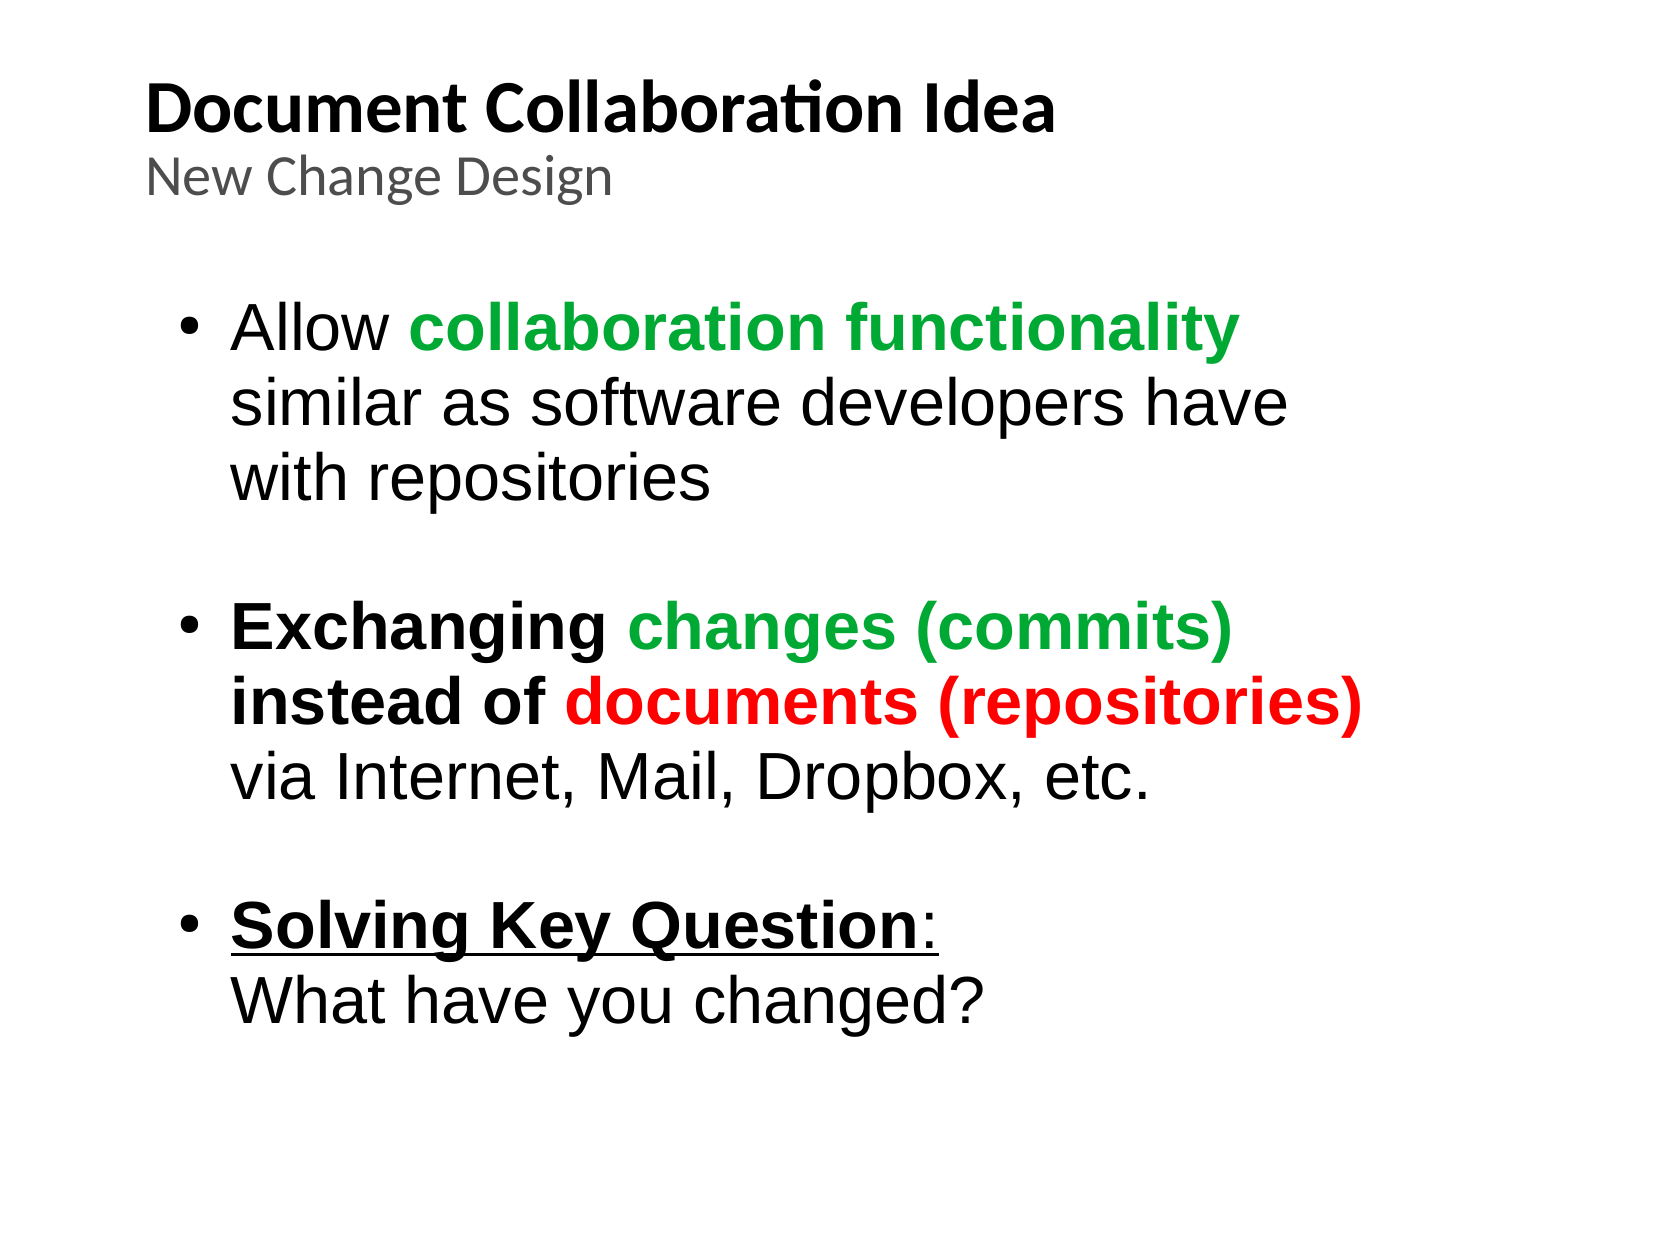

# Document Collaboration Idea New Change Design
Allow collaboration functionality similar as software developers have with repositories
Exchanging changes (commits) instead of documents (repositories) via Internet, Mail, Dropbox, etc.
Solving Key Question:
What have you changed?